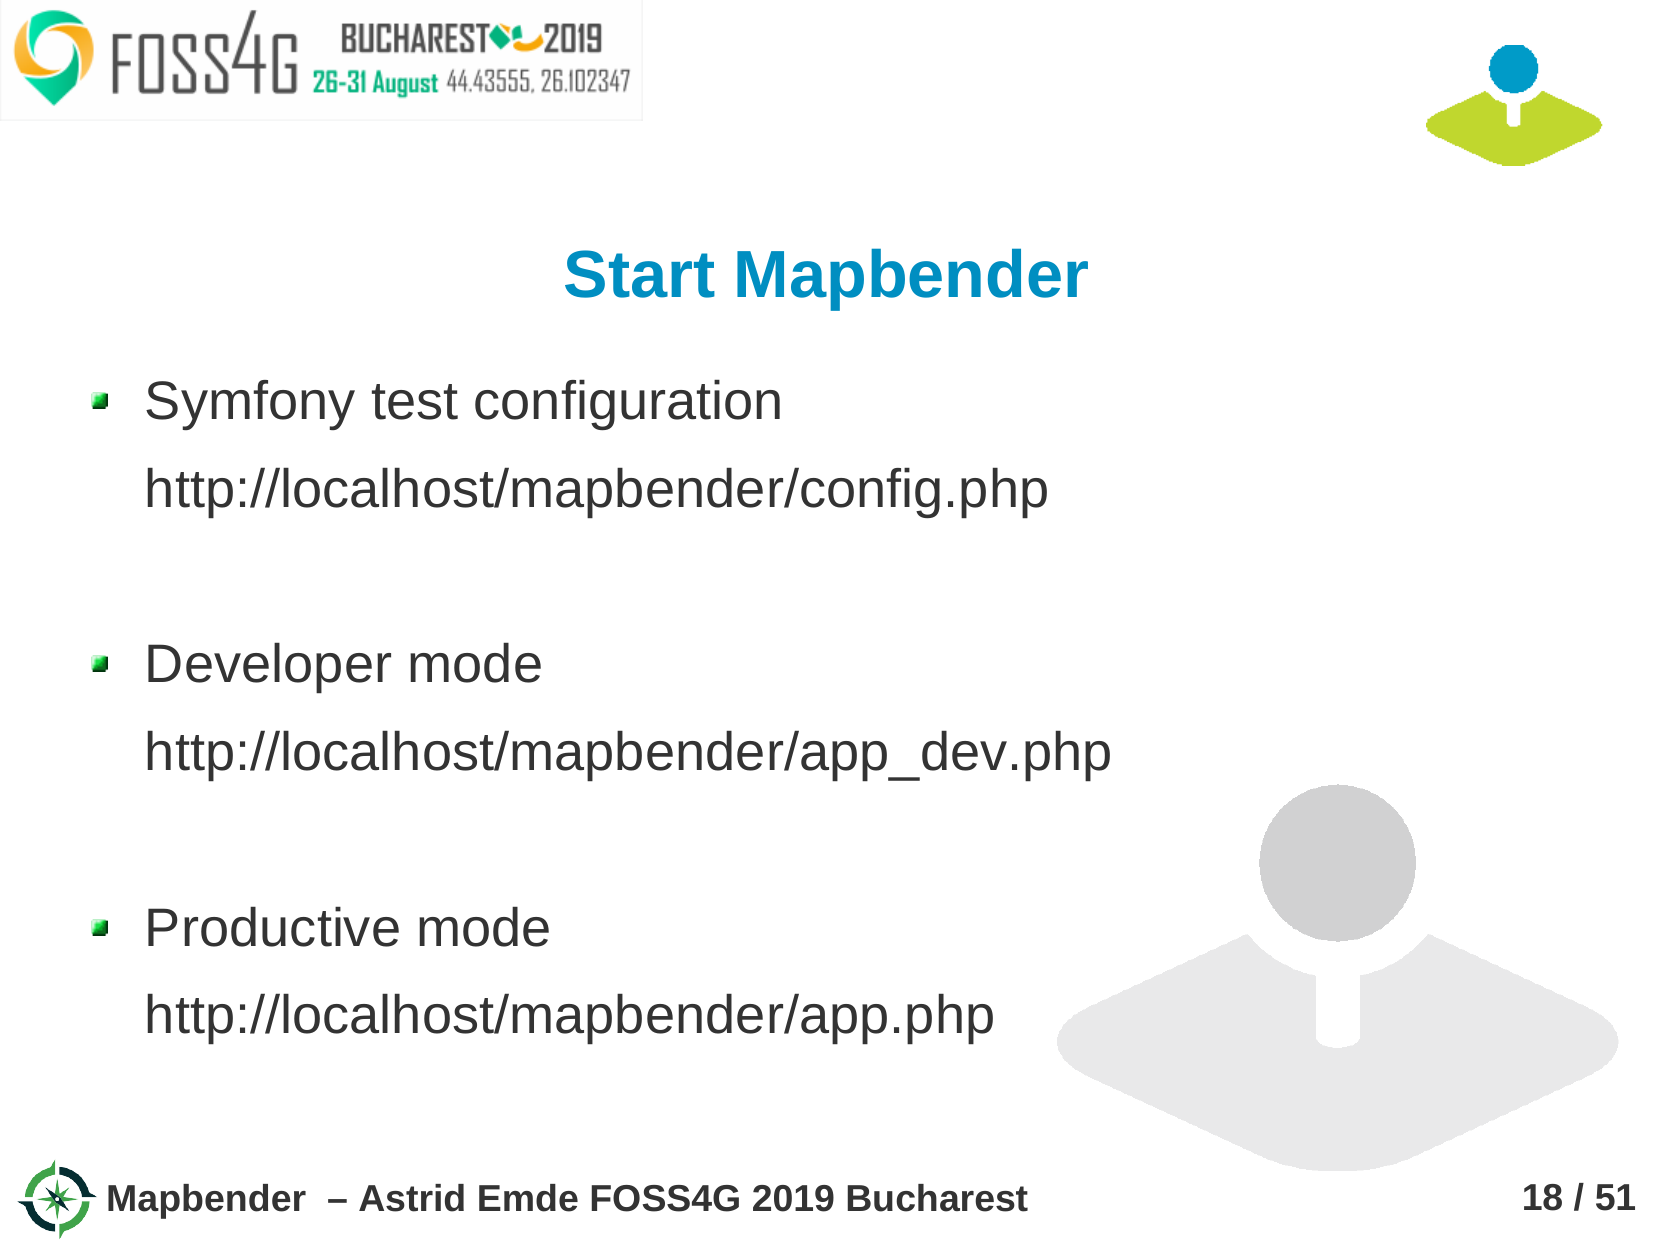

# Start Mapbender
Symfony test configuration
http://localhost/mapbender/config.php
Developer mode
http://localhost/mapbender/app_dev.php
Productive mode
http://localhost/mapbender/app.php